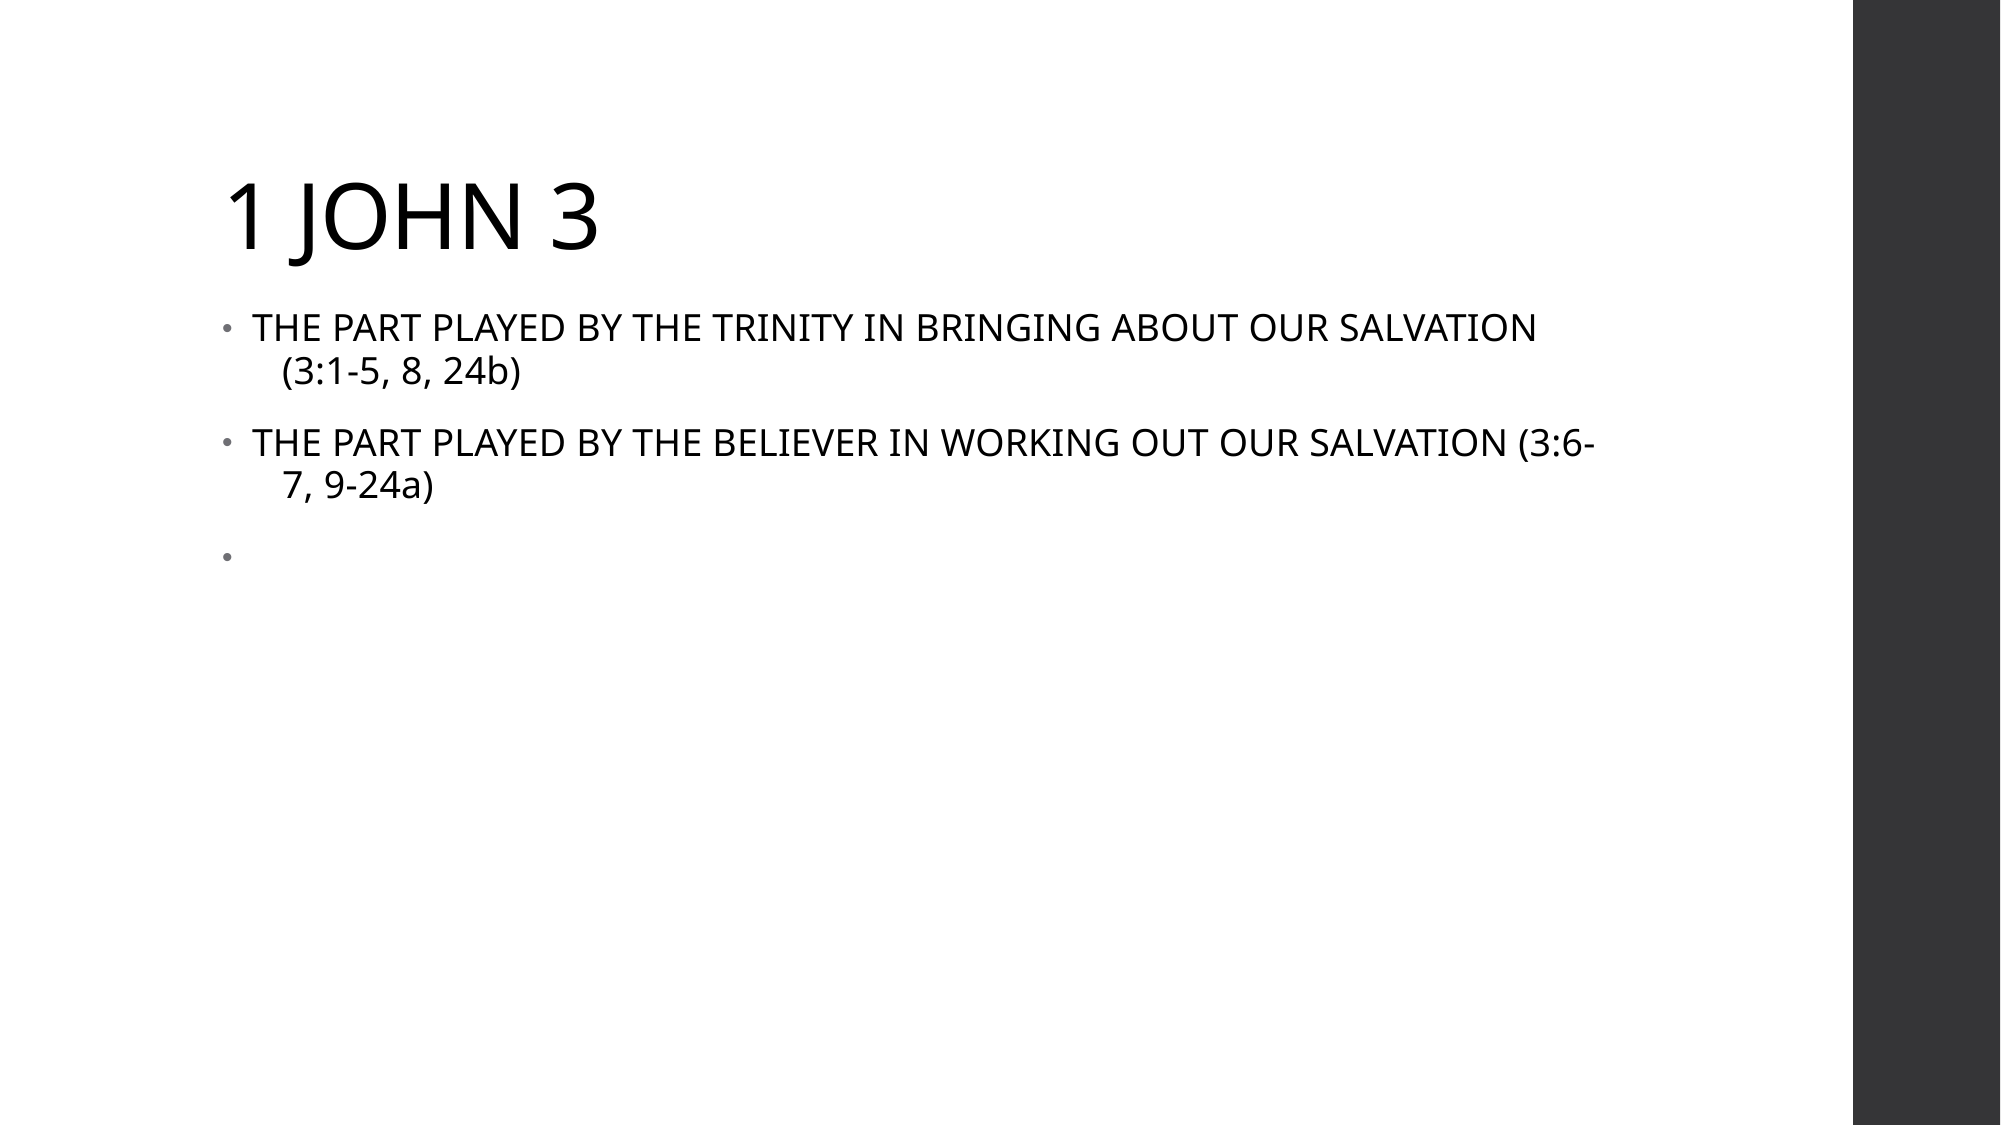

# 1 JOHN 3
THE PART PLAYED BY THE TRINITY IN BRINGING ABOUT OUR SALVATION (3:1-5, 8, 24b)
THE PART PLAYED BY THE BELIEVER IN WORKING OUT OUR SALVATION (3:6-7, 9-24a)